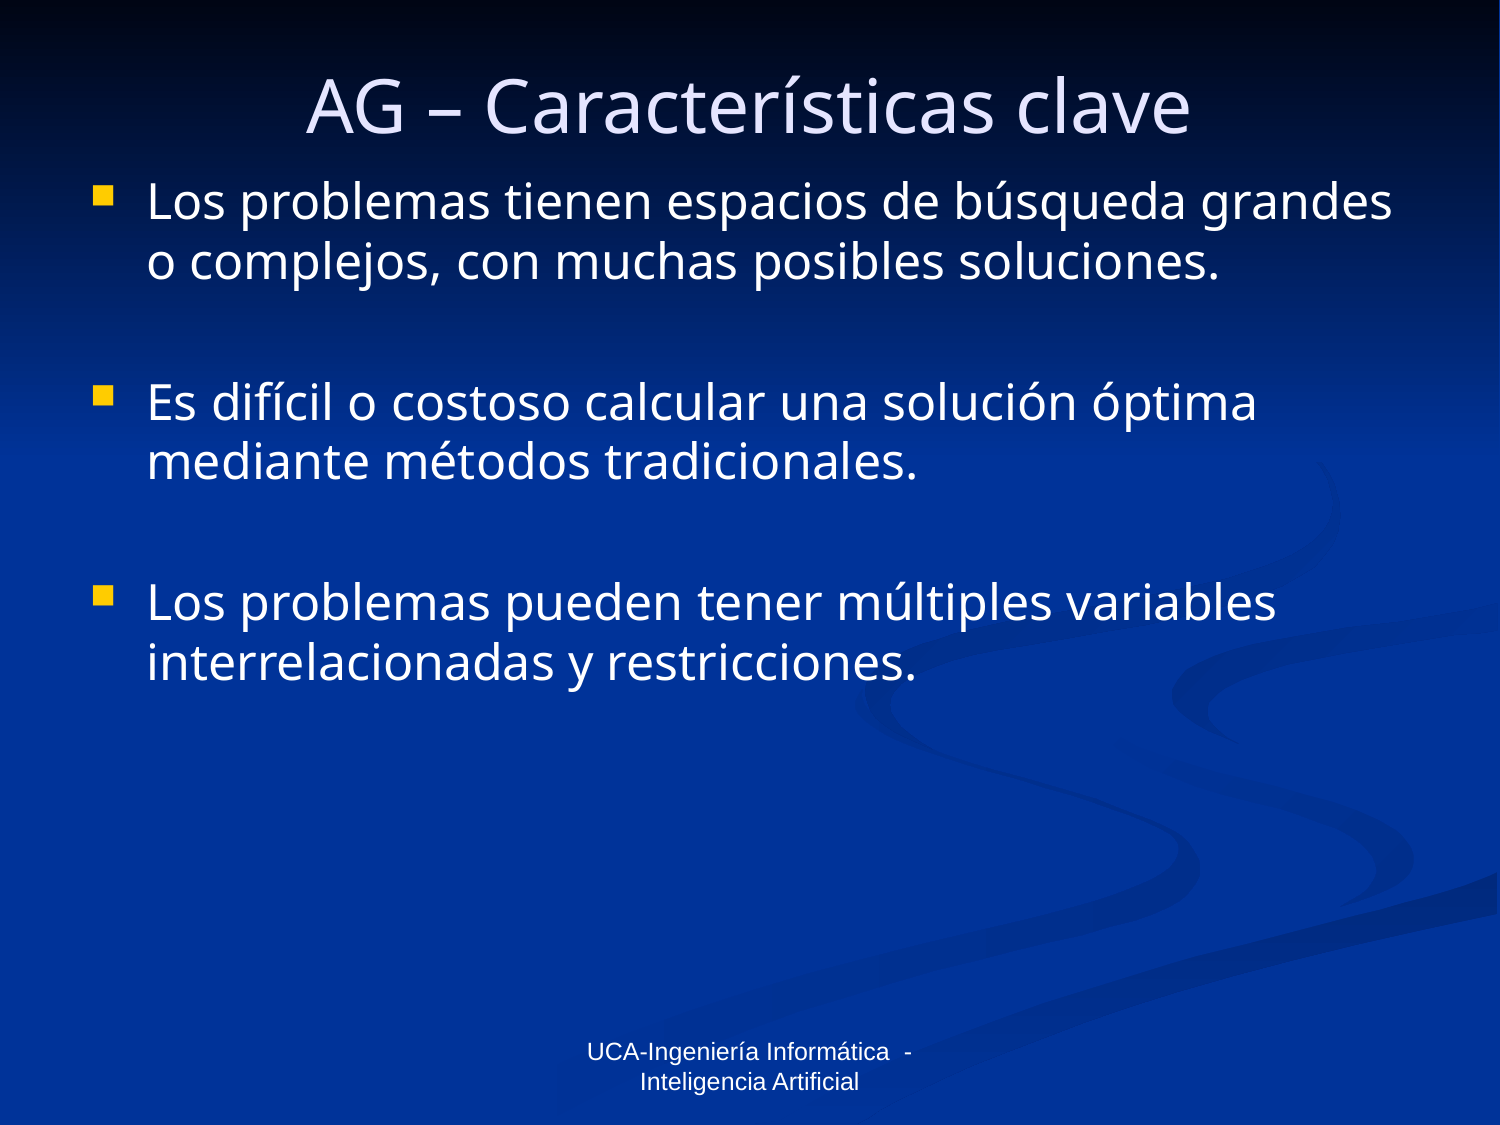

# AG – Características clave
Los problemas tienen espacios de búsqueda grandes o complejos, con muchas posibles soluciones.
Es difícil o costoso calcular una solución óptima mediante métodos tradicionales.
Los problemas pueden tener múltiples variables interrelacionadas y restricciones.
UCA-Ingeniería Informática - Inteligencia Artificial